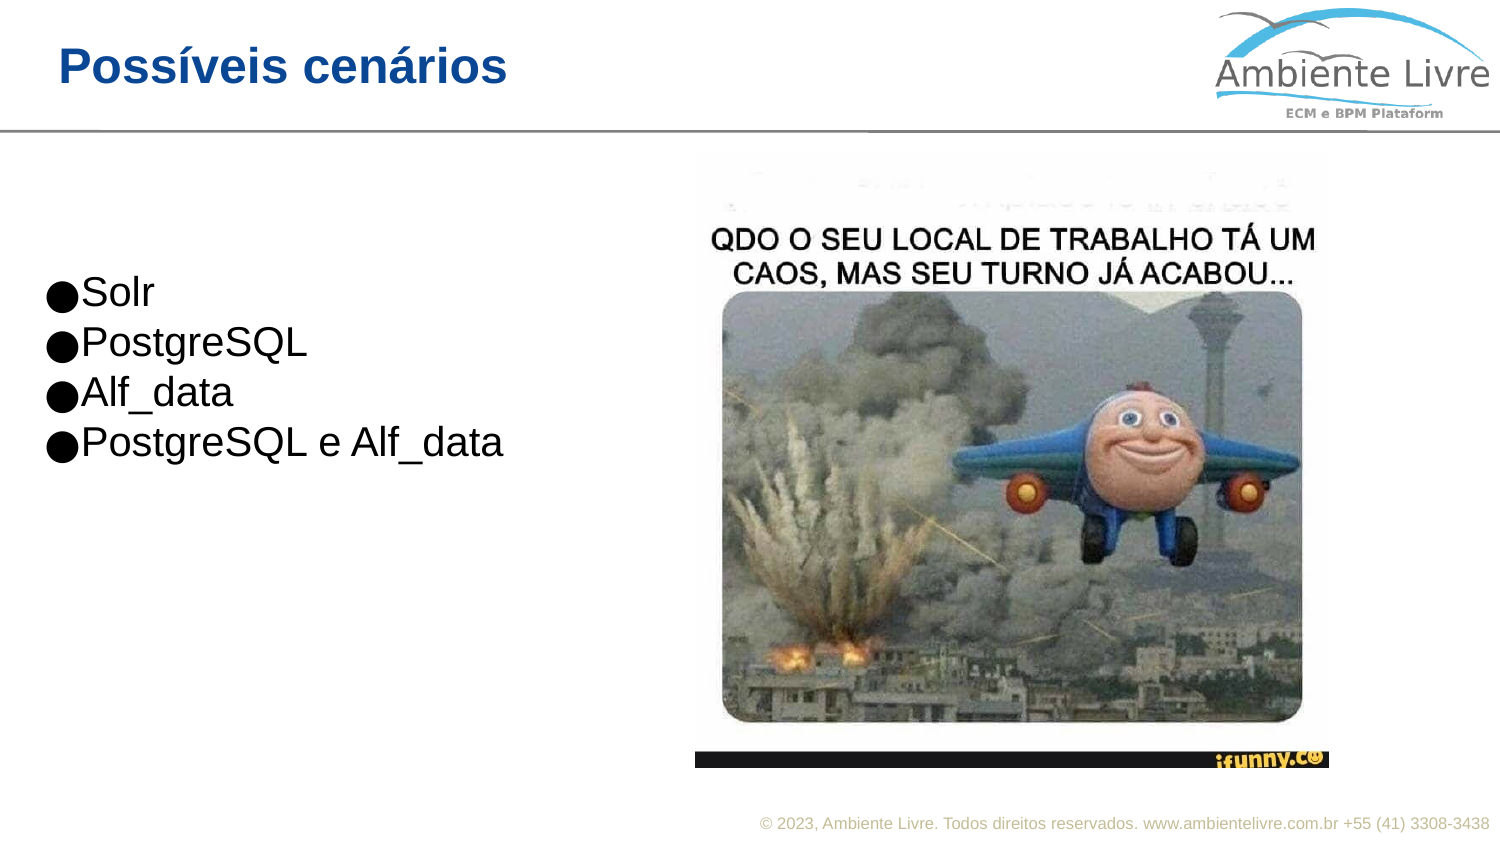

Possíveis cenários
Solr
PostgreSQL
Alf_data
PostgreSQL e Alf_data